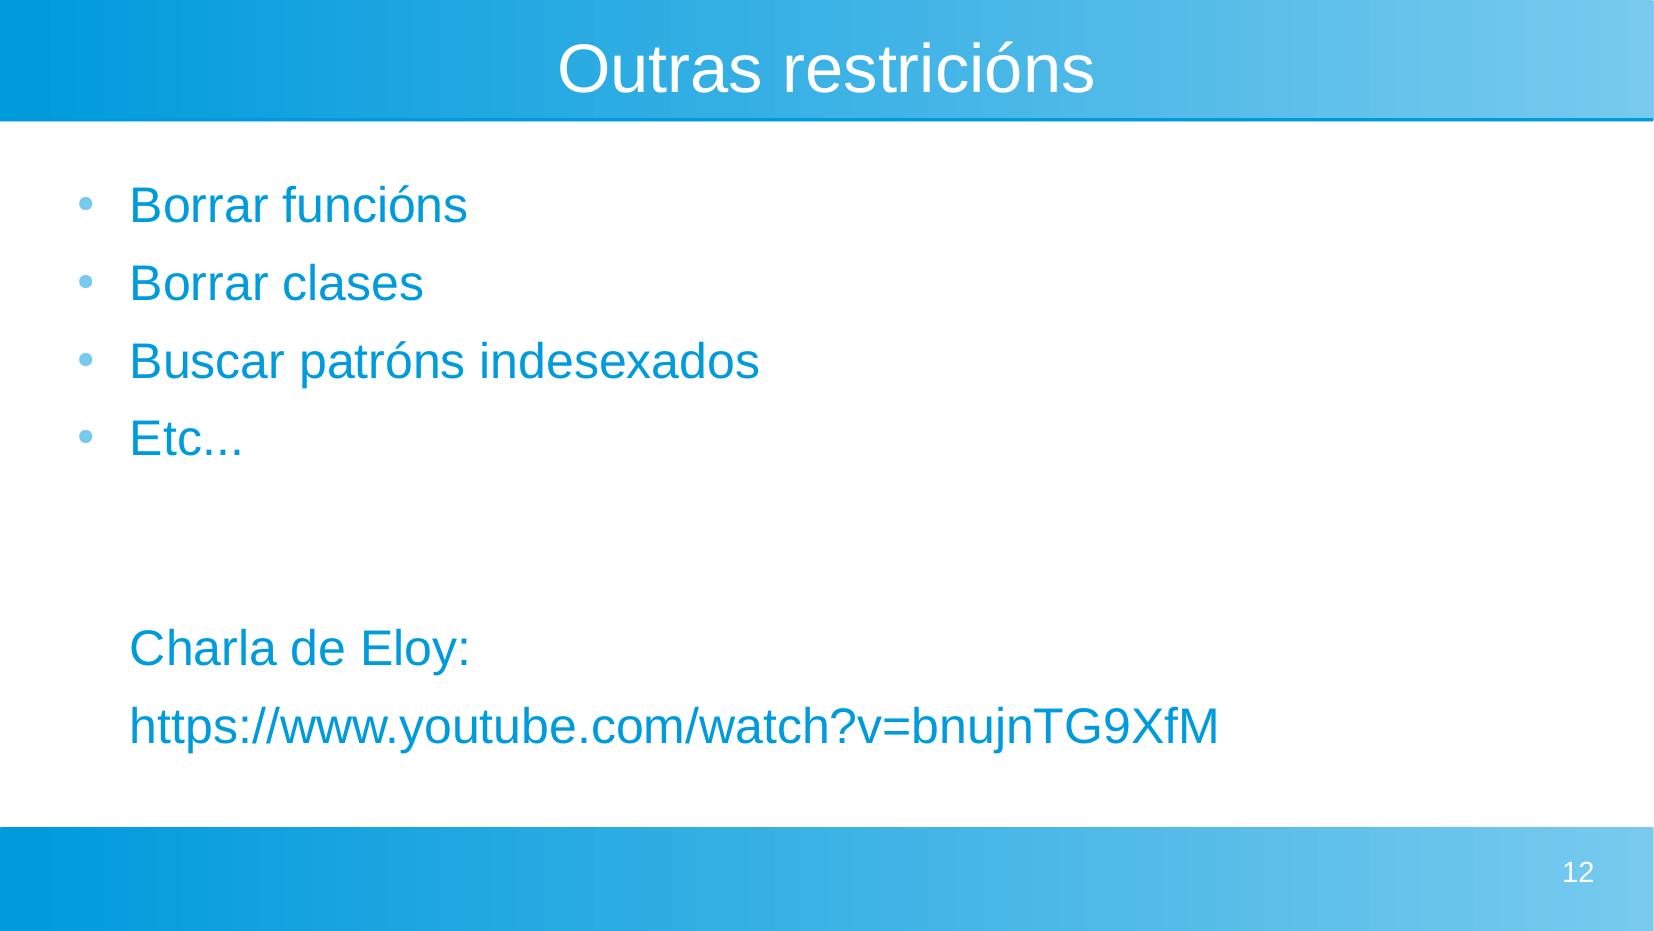

# Outras restricións
Borrar funcións
Borrar clases
Buscar patróns indesexados
Etc...
Charla de Eloy:
https://www.youtube.com/watch?v=bnujnTG9XfM
12